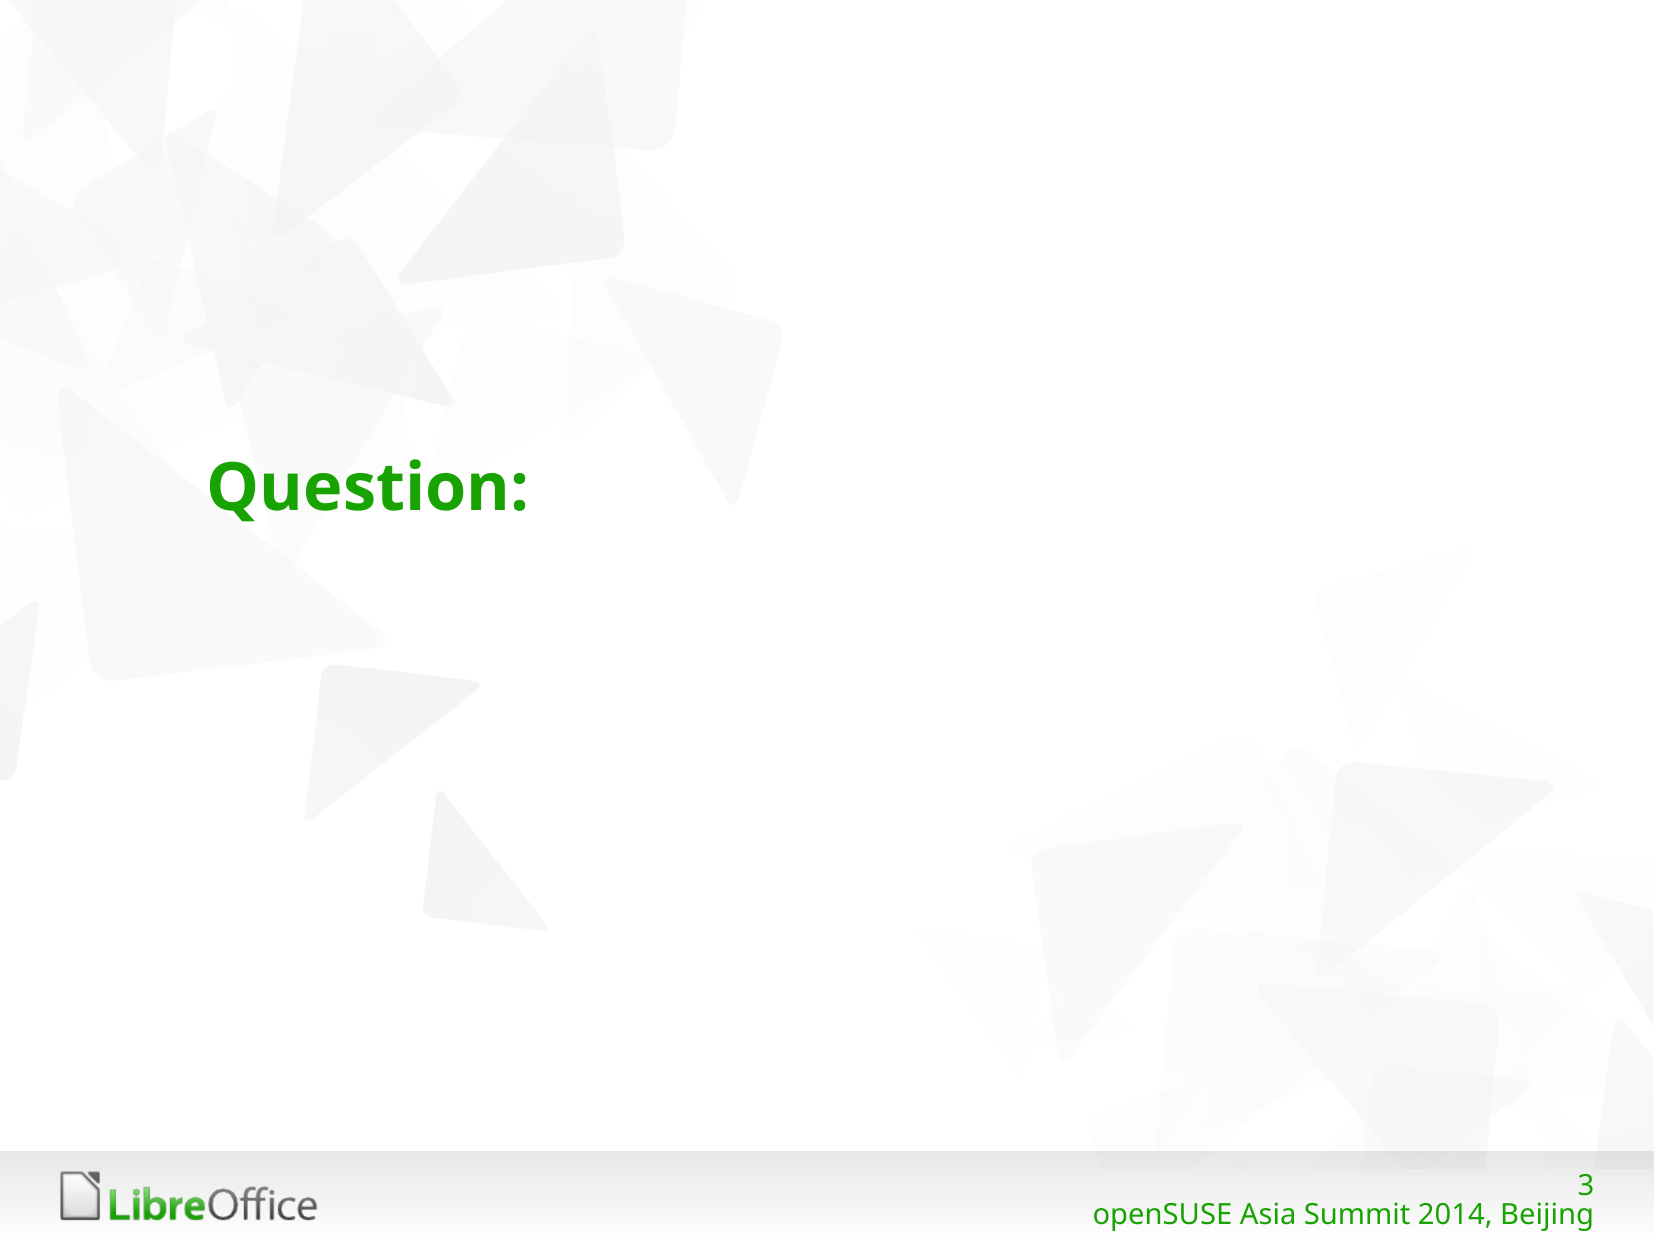

# Question:
3
openSUSE Asia Summit 2014, Beijing